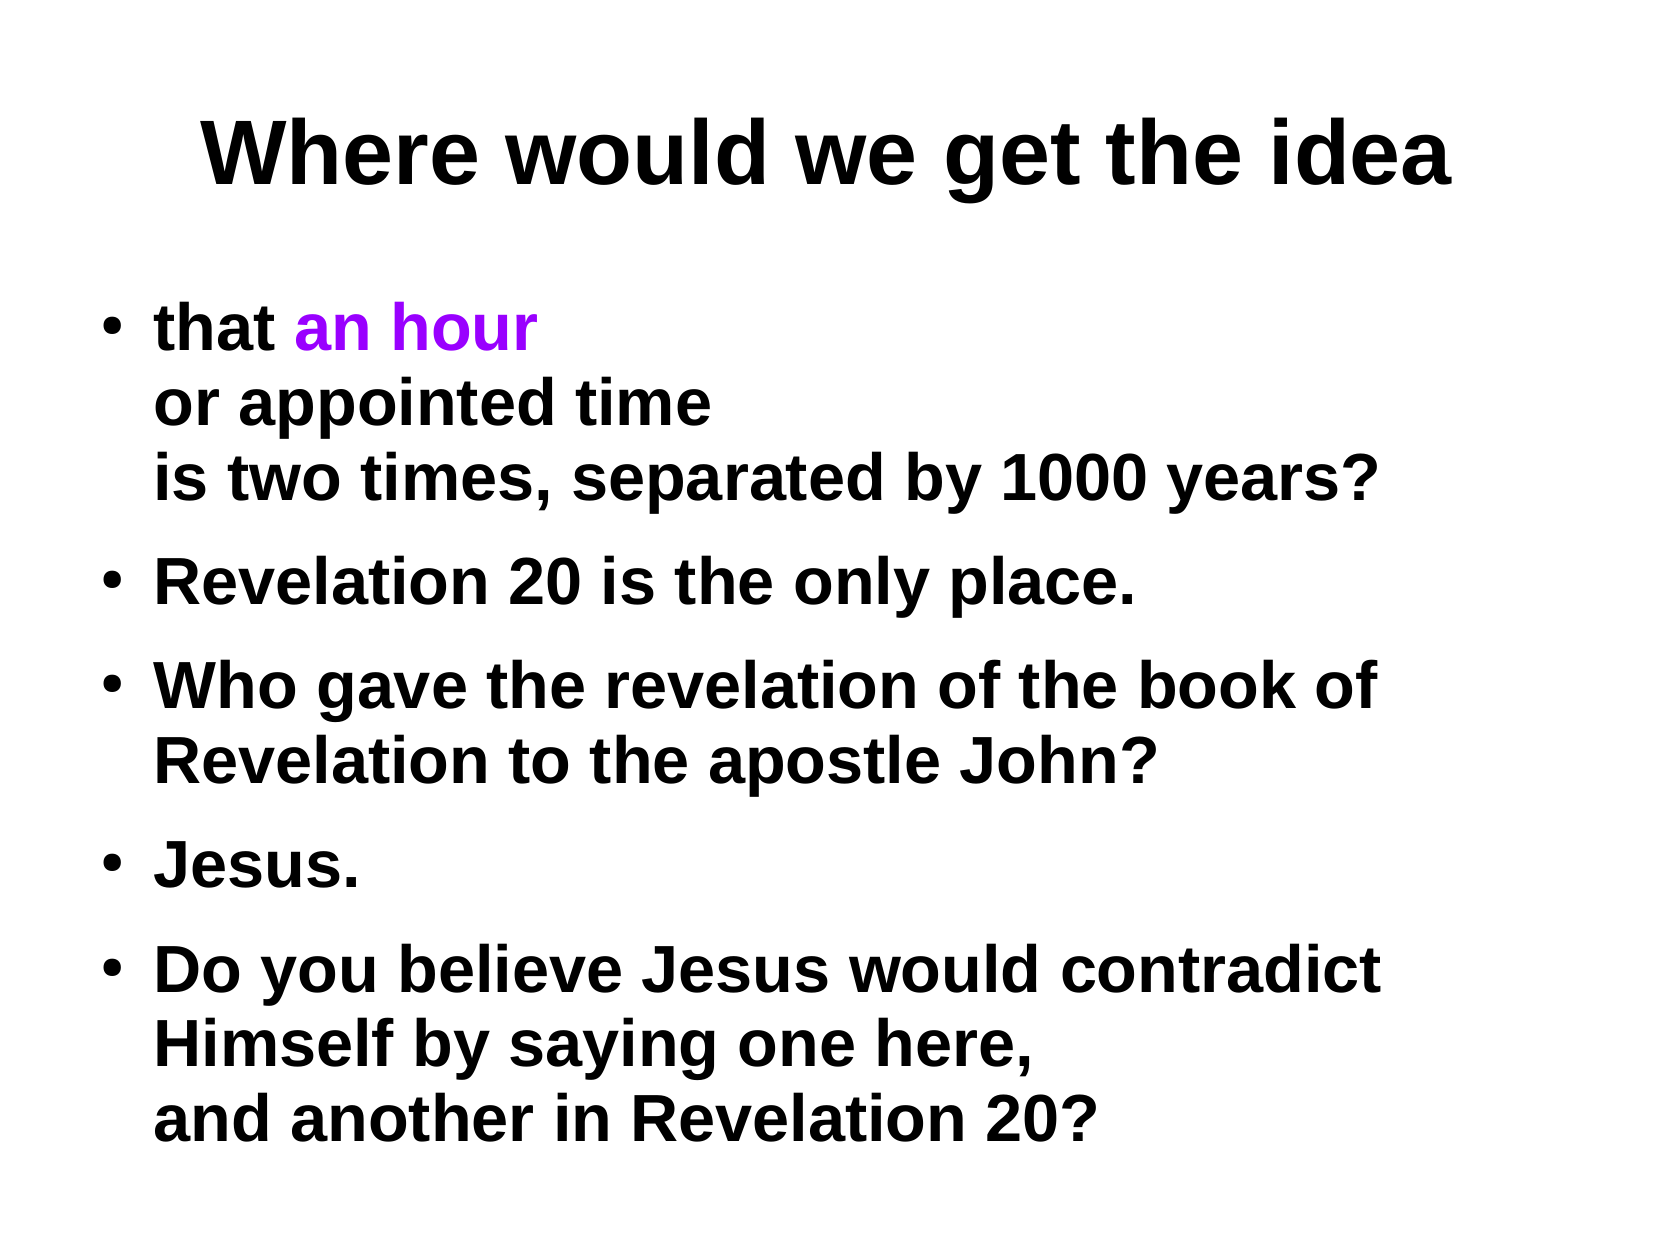

# Where would we get the idea
that an hour
or appointed time
is two times, separated by 1000 years?
Revelation 20 is the only place.
Who gave the revelation of the book of Revelation to the apostle John?
Jesus.
Do you believe Jesus would contradict Himself by saying one here,
and another in Revelation 20?